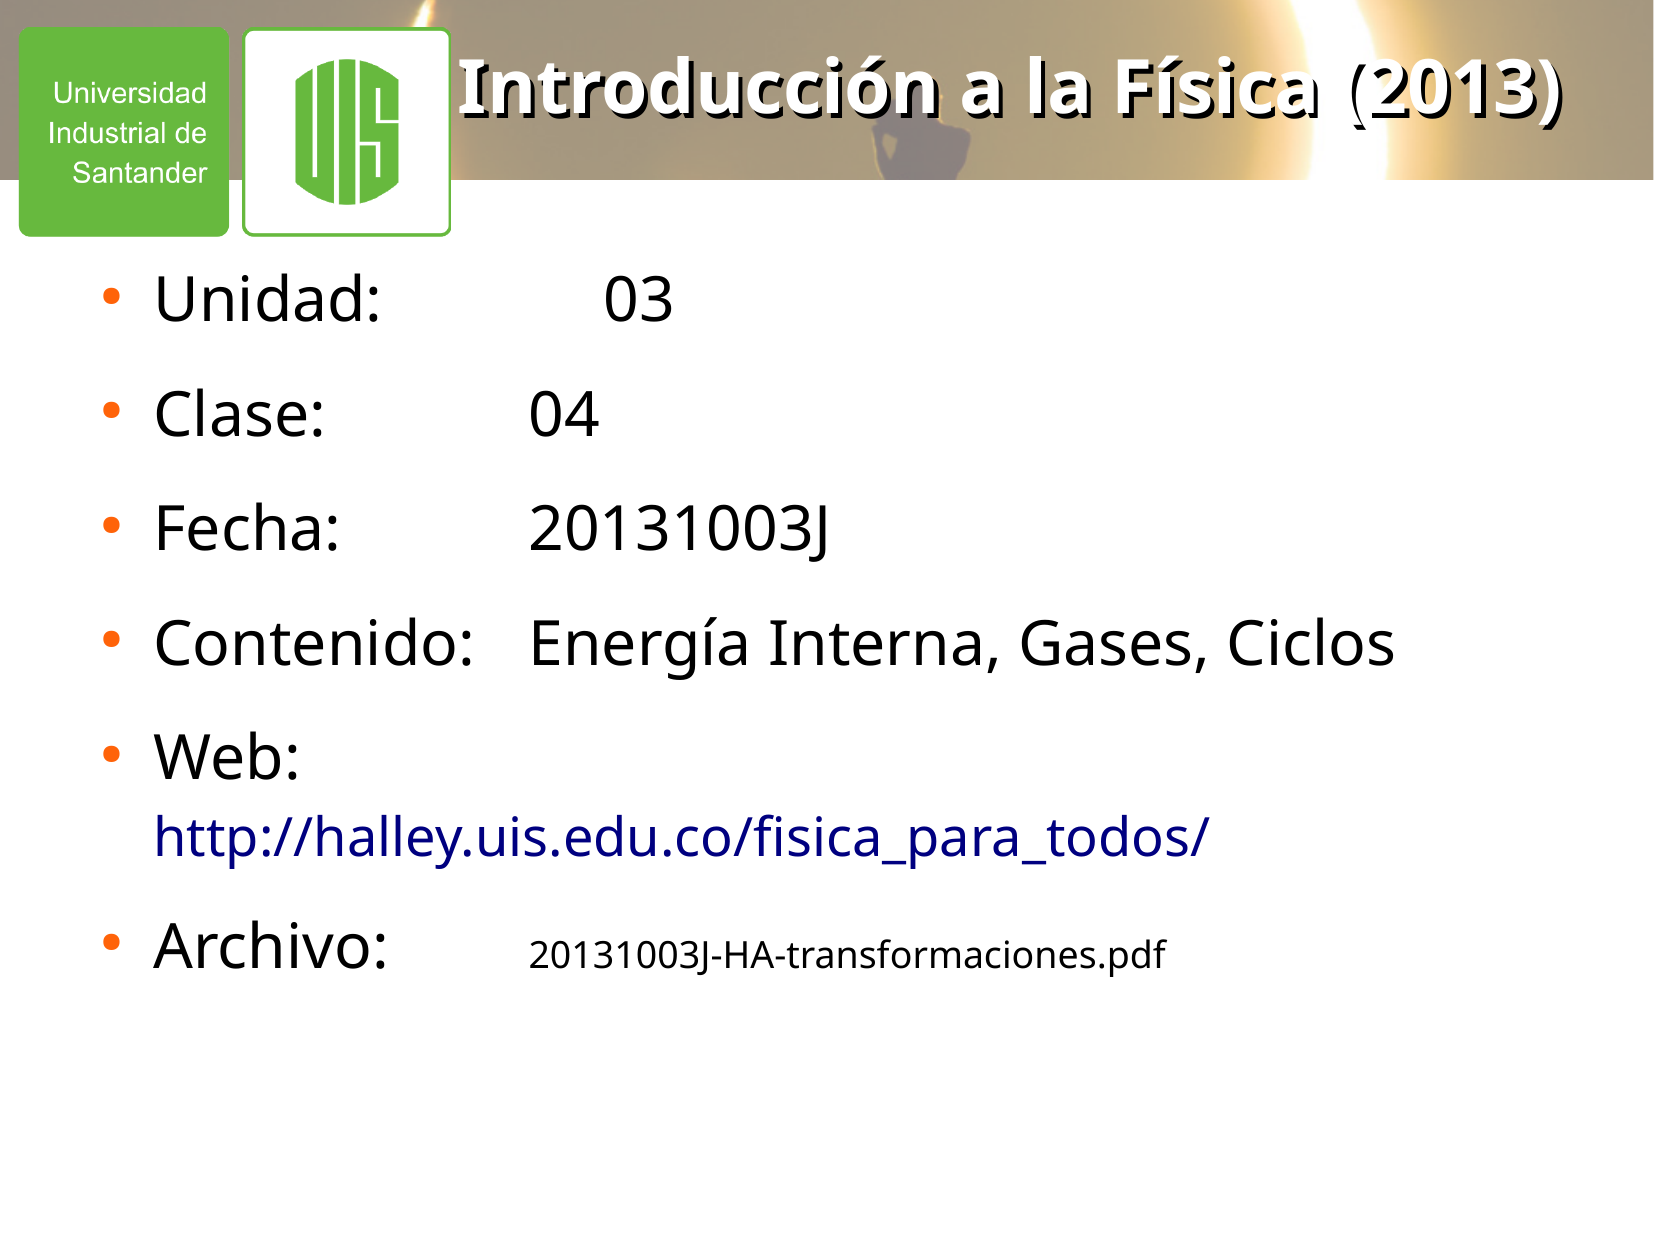

# Introducción a la Física (2013)
Unidad:			03
Clase:			04
Fecha:			20131003J
Contenido:	Energía Interna, Gases, Ciclos
Web:				http://halley.uis.edu.co/fisica_para_todos/
Archivo:		20131003J-HA-transformaciones.pdf